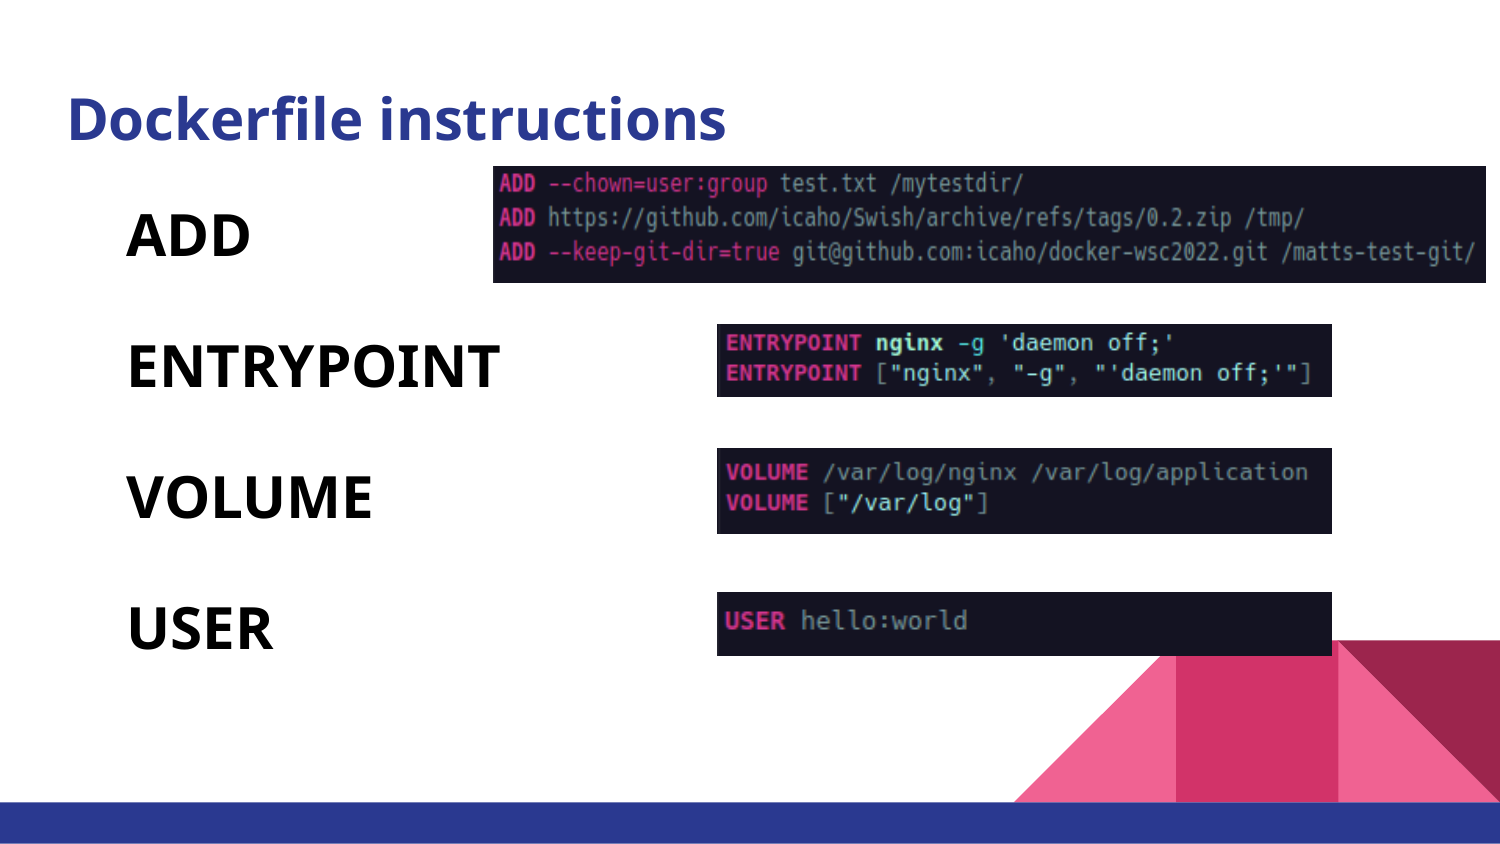

# Dockerfile instructions
ADD
ENTRYPOINT
VOLUME
USER